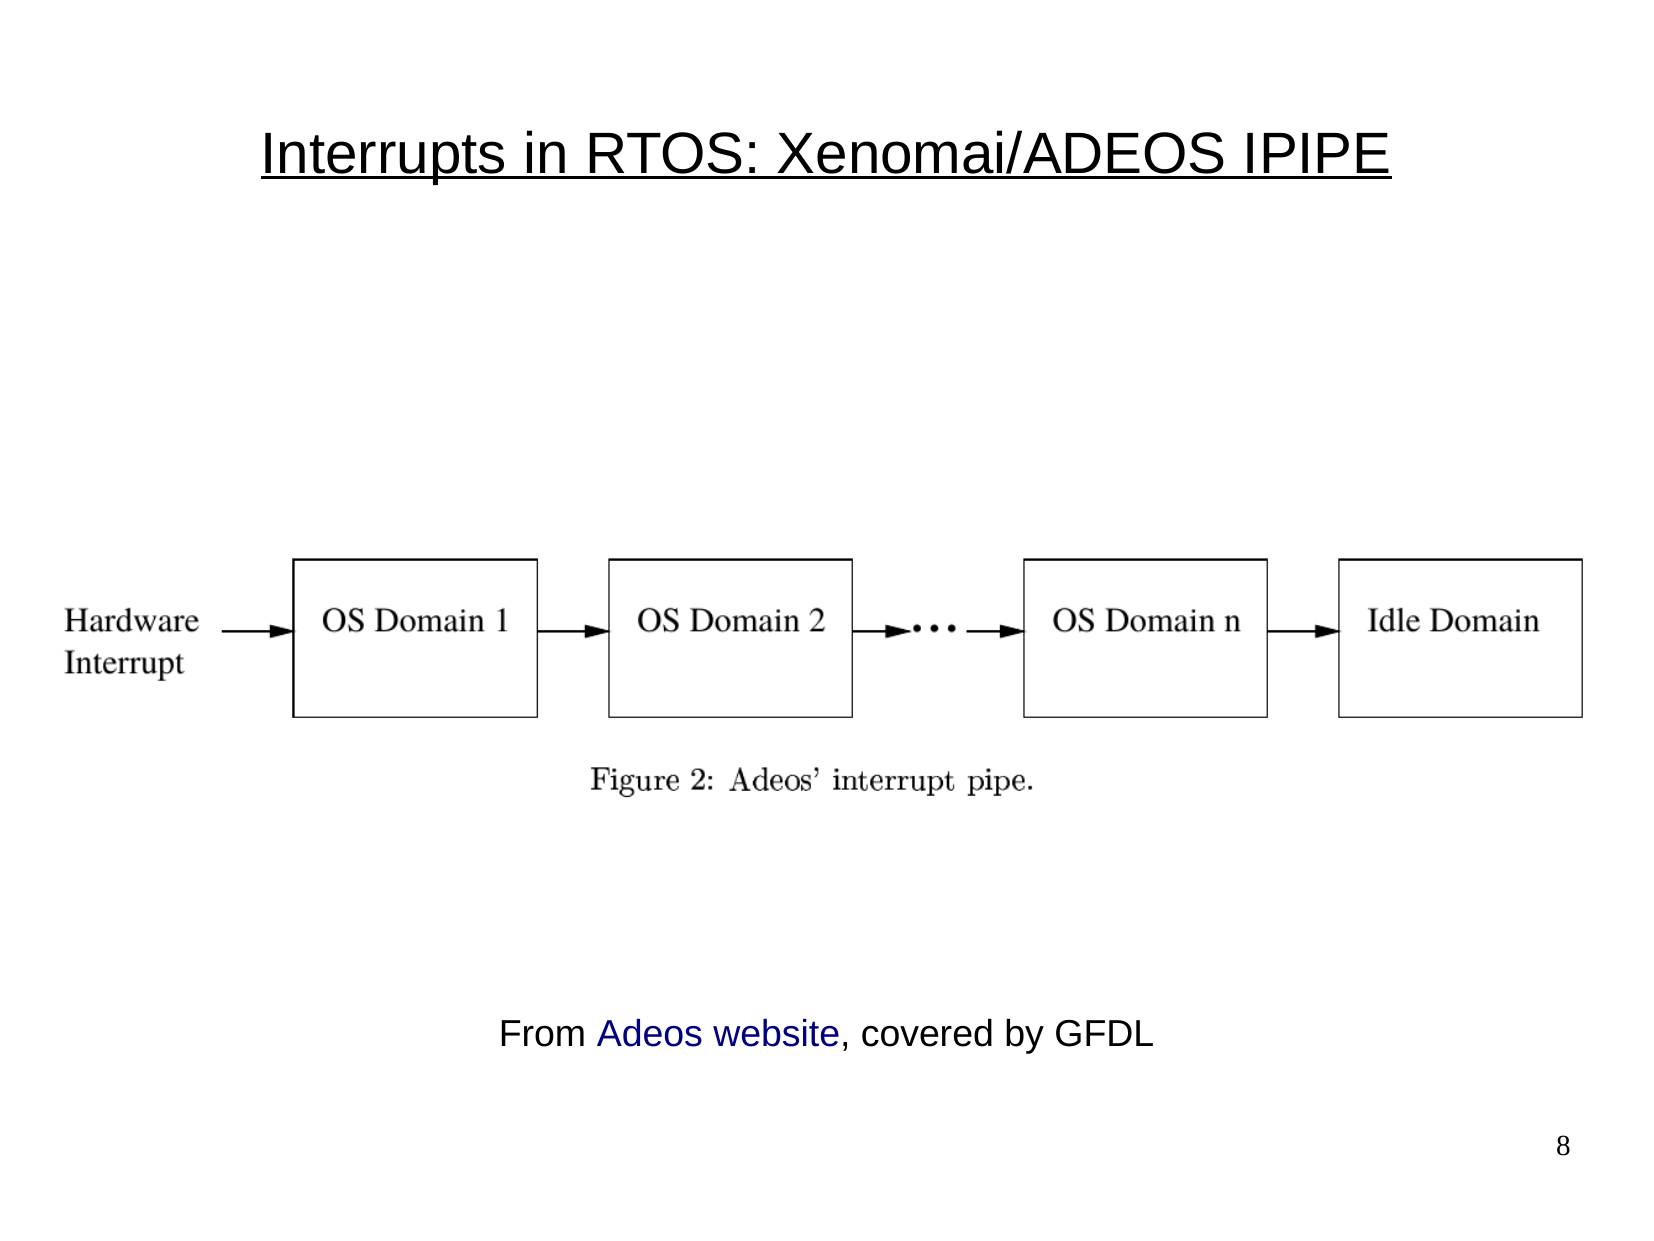

# Interrupts in RTOS: Xenomai/ADEOS IPIPE
From Adeos website, covered by GFDL
8